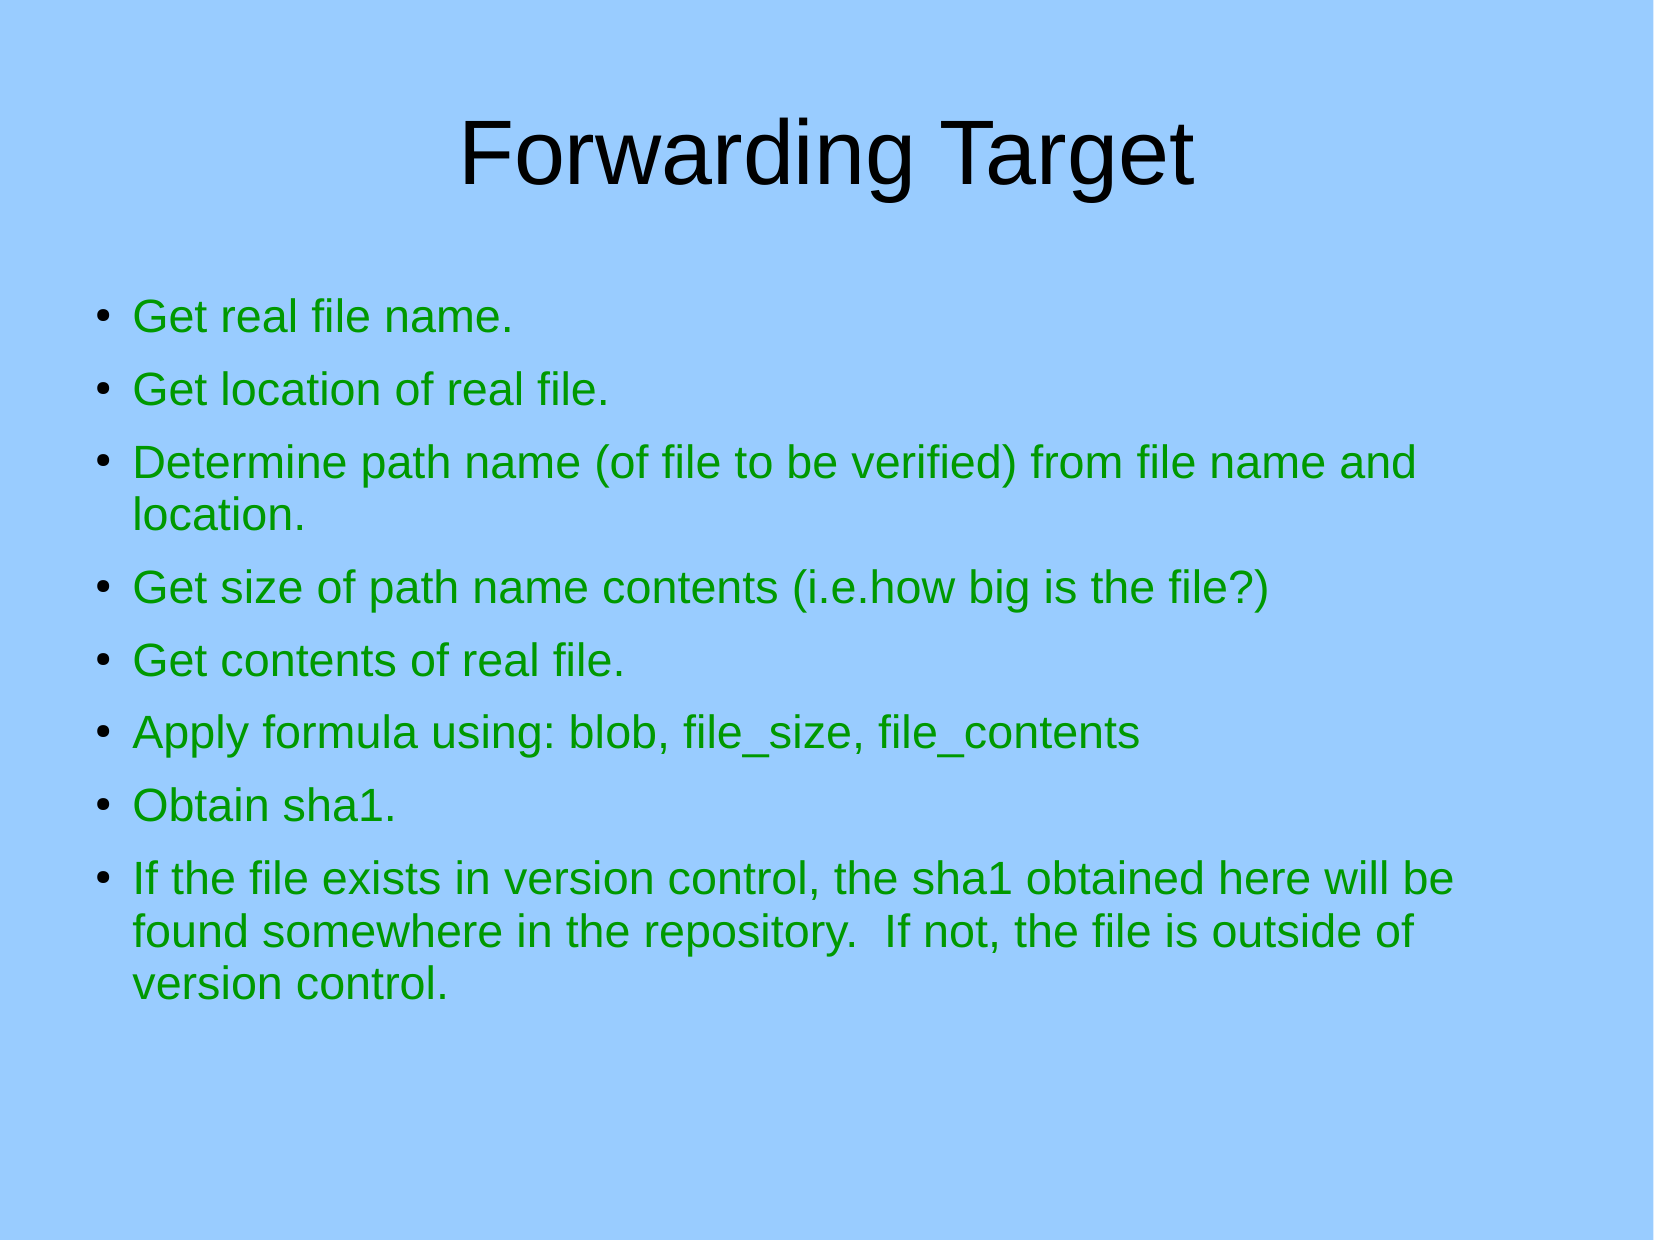

# Forwarding Target
Get real file name.
Get location of real file.
Determine path name (of file to be verified) from file name and location.
Get size of path name contents (i.e.how big is the file?)
Get contents of real file.
Apply formula using: blob, file_size, file_contents
Obtain sha1.
If the file exists in version control, the sha1 obtained here will be found somewhere in the repository. If not, the file is outside of version control.